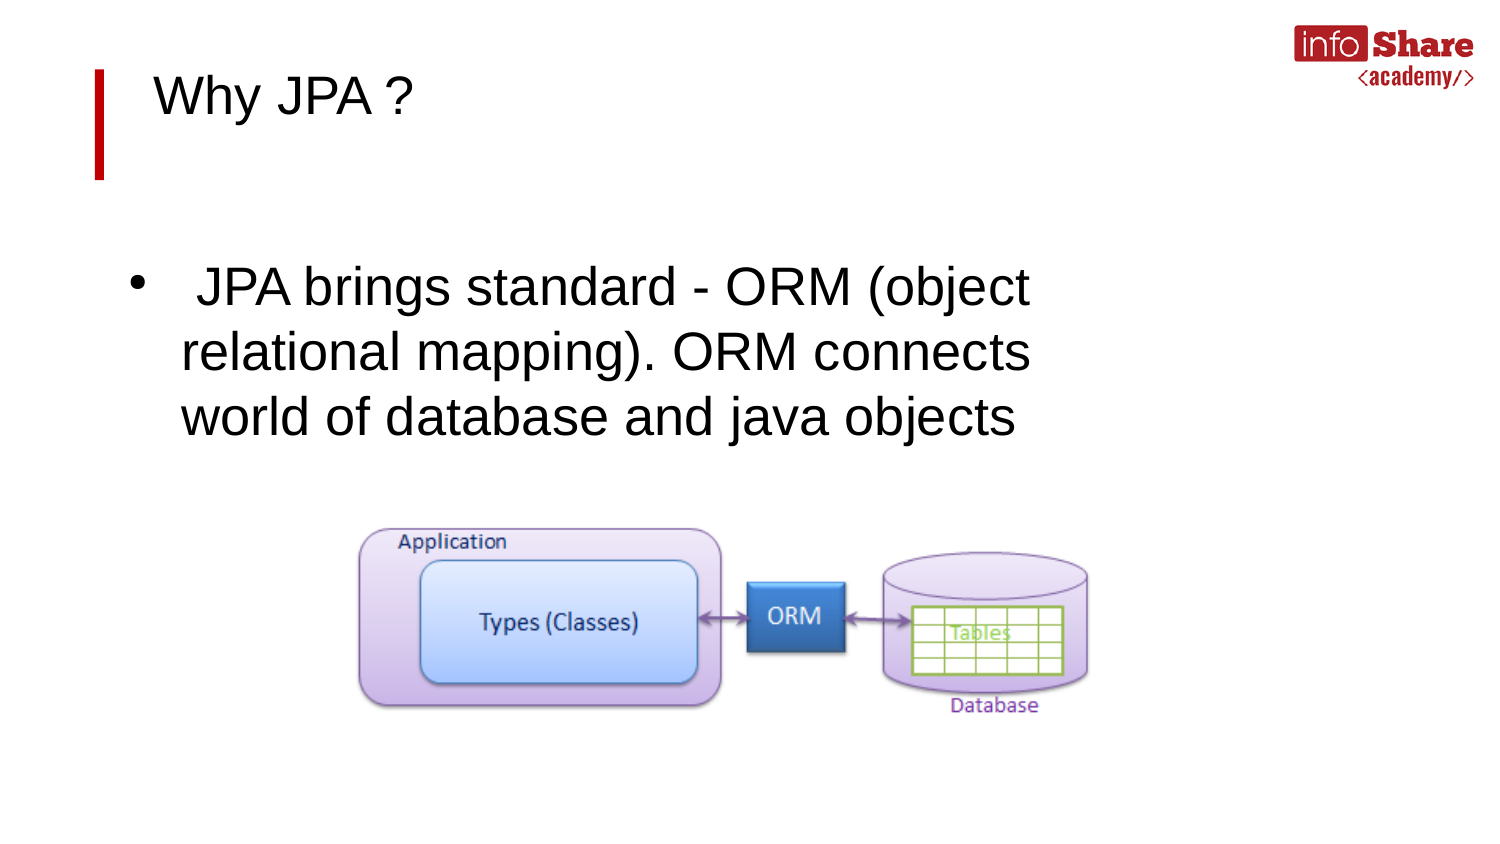

# Why JPA ?
 JPA brings standard - ORM (object relational mapping). ORM connects world of database and java objects